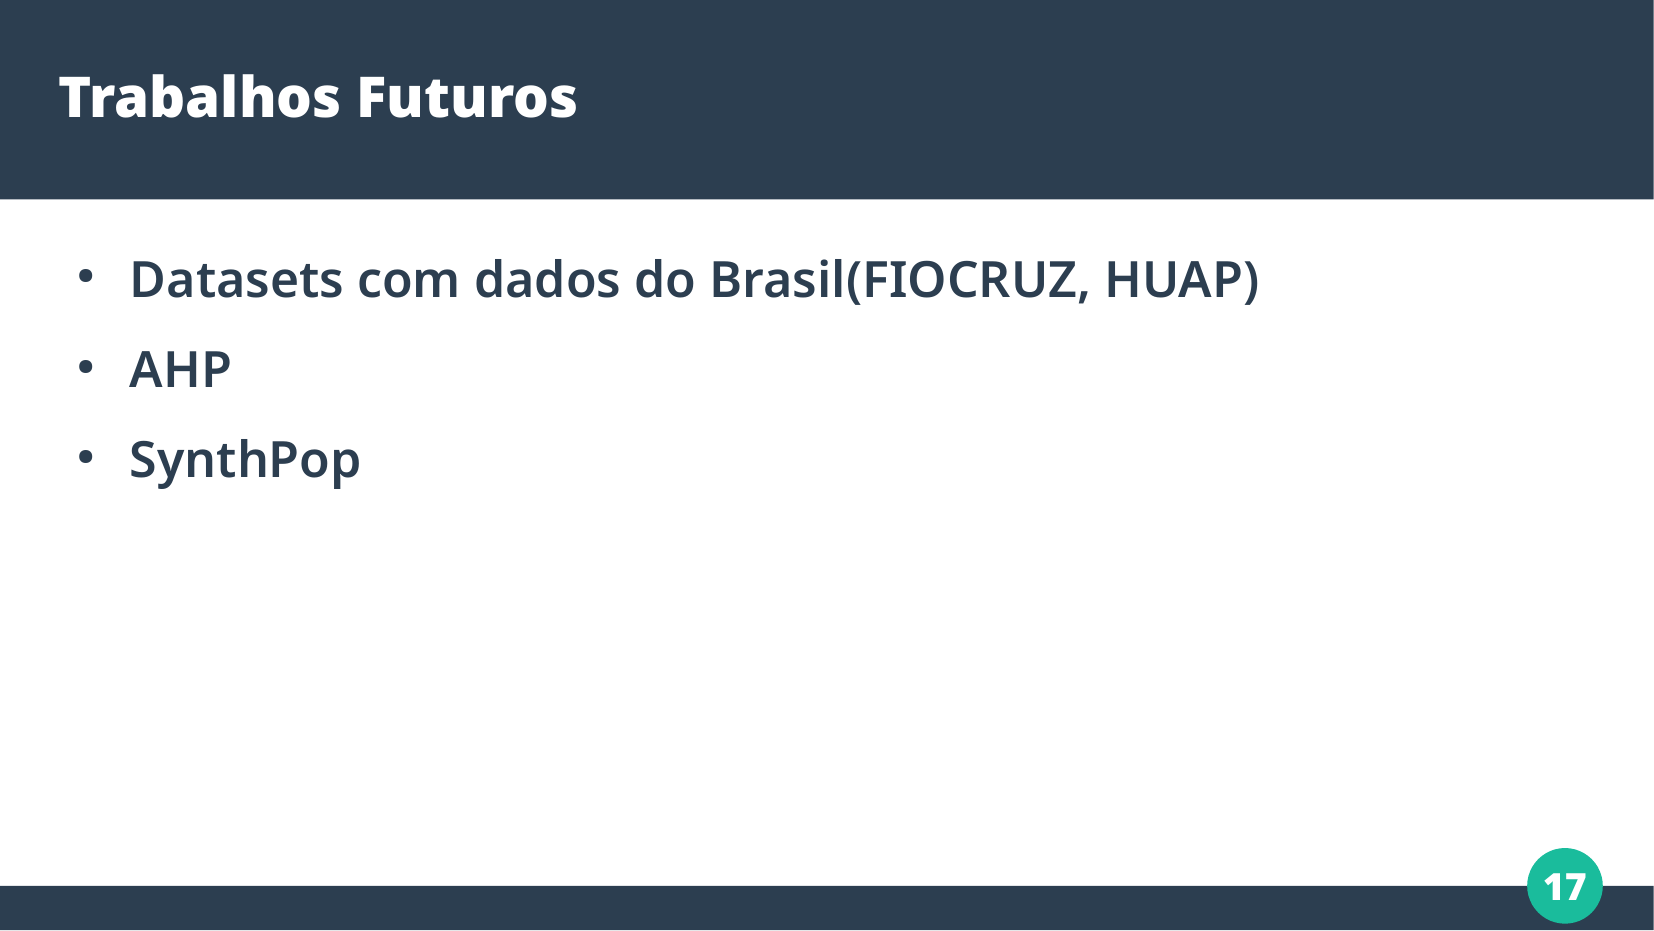

# Trabalhos Futuros
Datasets com dados do Brasil(FIOCRUZ, HUAP)
AHP
SynthPop